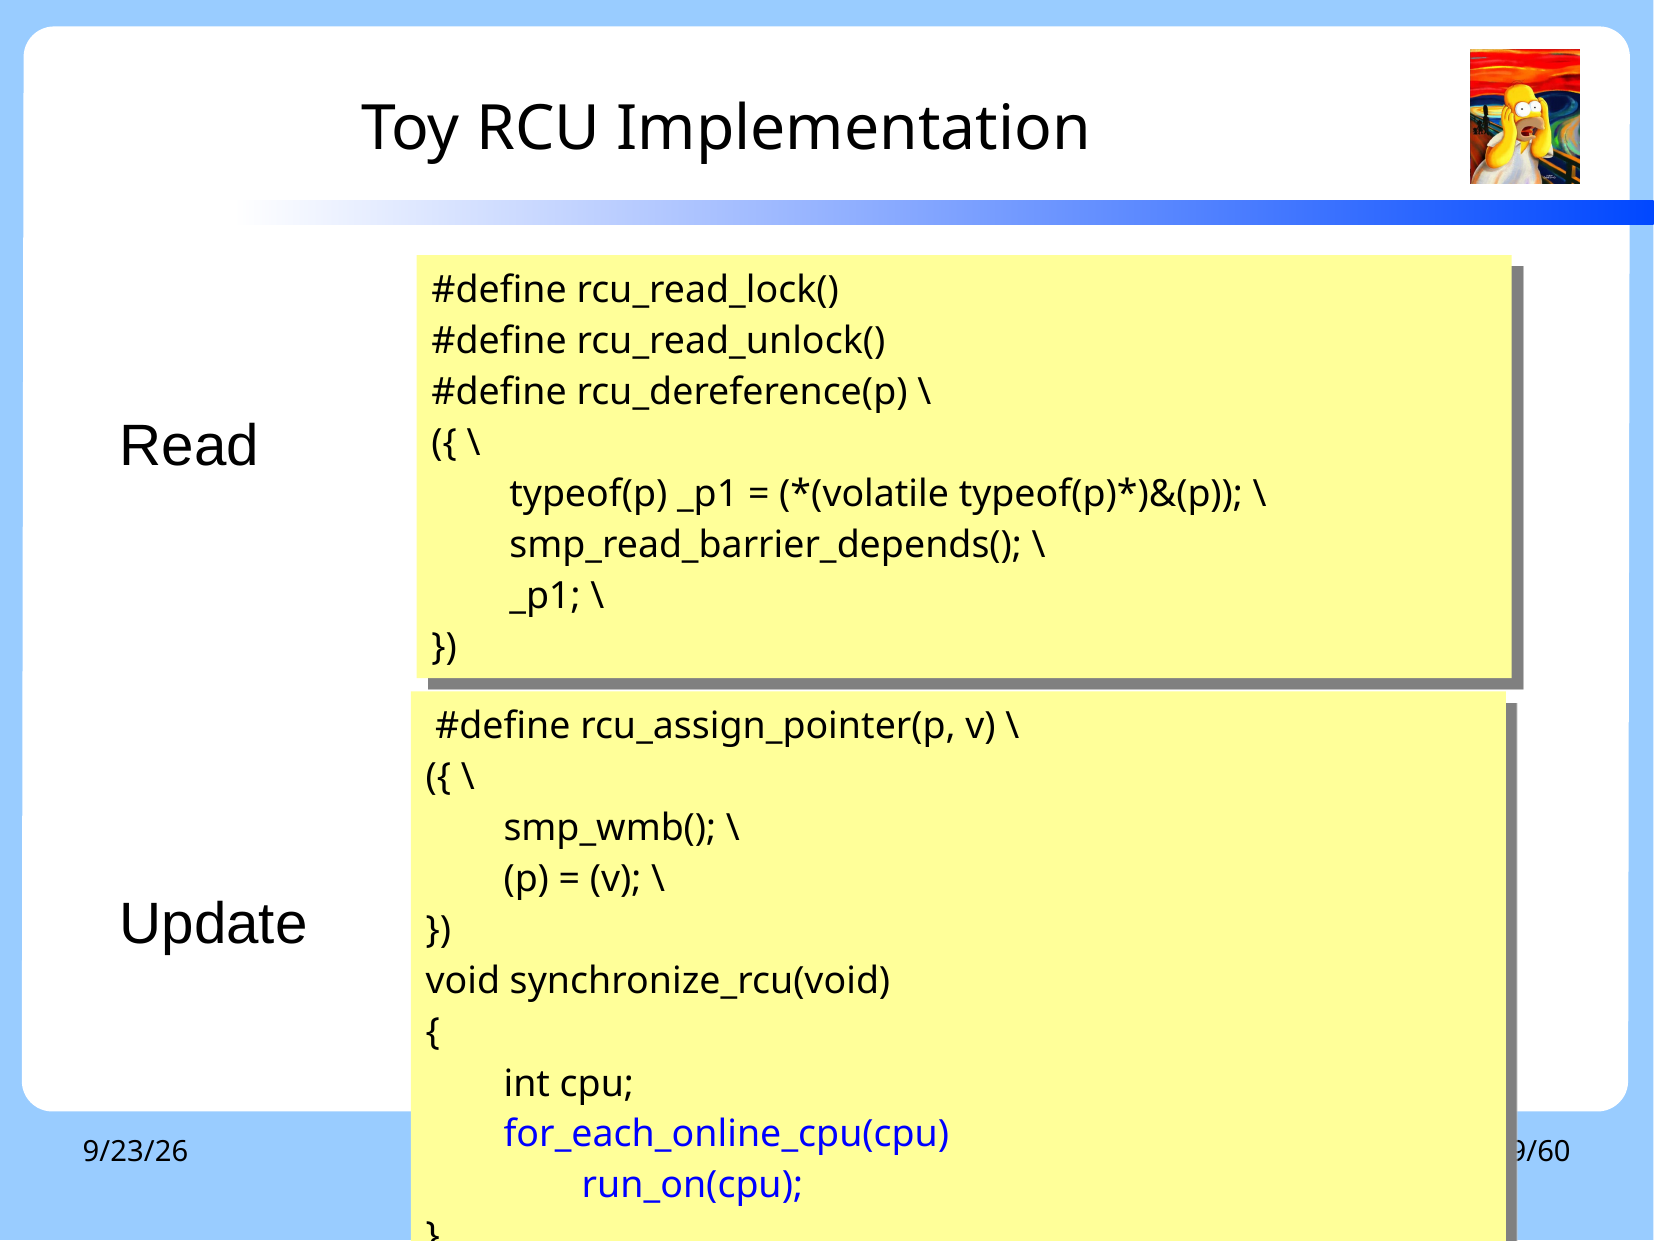

# Toy RCU Implementation
#define rcu_read_lock()
#define rcu_read_unlock()
#define rcu_dereference(p) \
({ \
        typeof(p) _p1 = (*(volatile typeof(p)*)&(p)); \
        smp_read_barrier_depends(); \
        _p1; \
})
Read
 #define rcu_assign_pointer(p, v) \
({ \
        smp_wmb(); \
        (p) = (v); \
})
void synchronize_rcu(void)
{
        int cpu;
        for_each_online_cpu(cpu)
                run_on(cpu);
}
Update
39